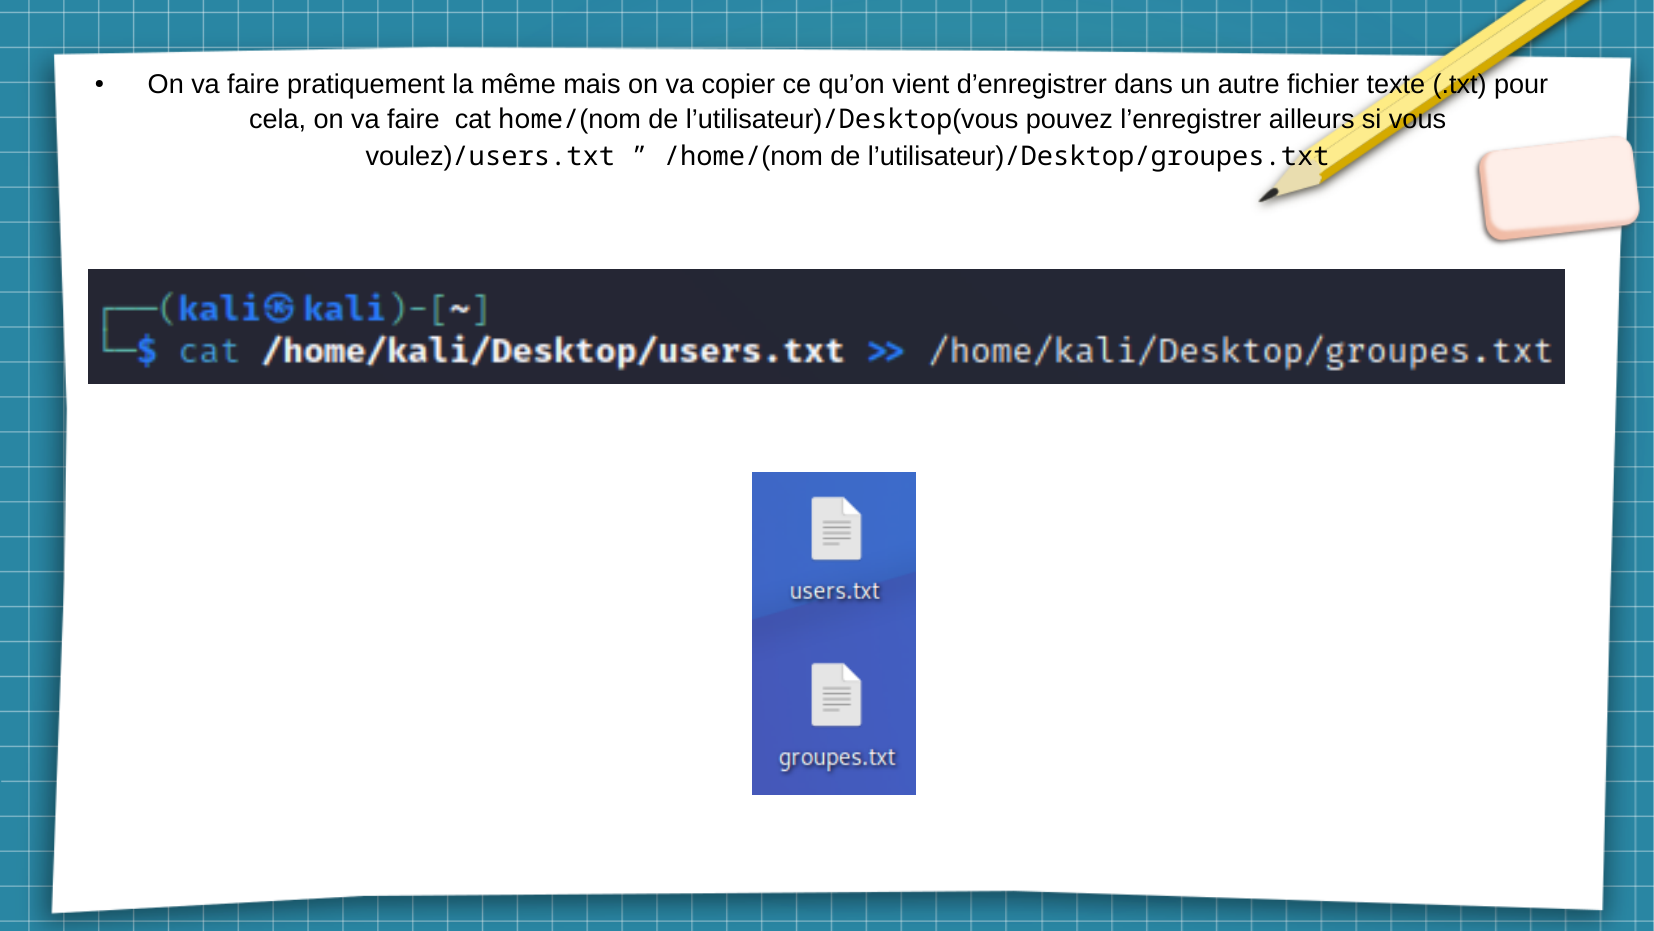

# On va faire pratiquement la même mais on va copier ce qu’on vient d’enregistrer dans un autre fichier texte (.txt) pour cela, on va faire cat home/(nom de l’utilisateur)/Desktop(vous pouvez l’enregistrer ailleurs si vous voulez)/users.txt ” /home/(nom de l’utilisateur)/Desktop/groupes.txt